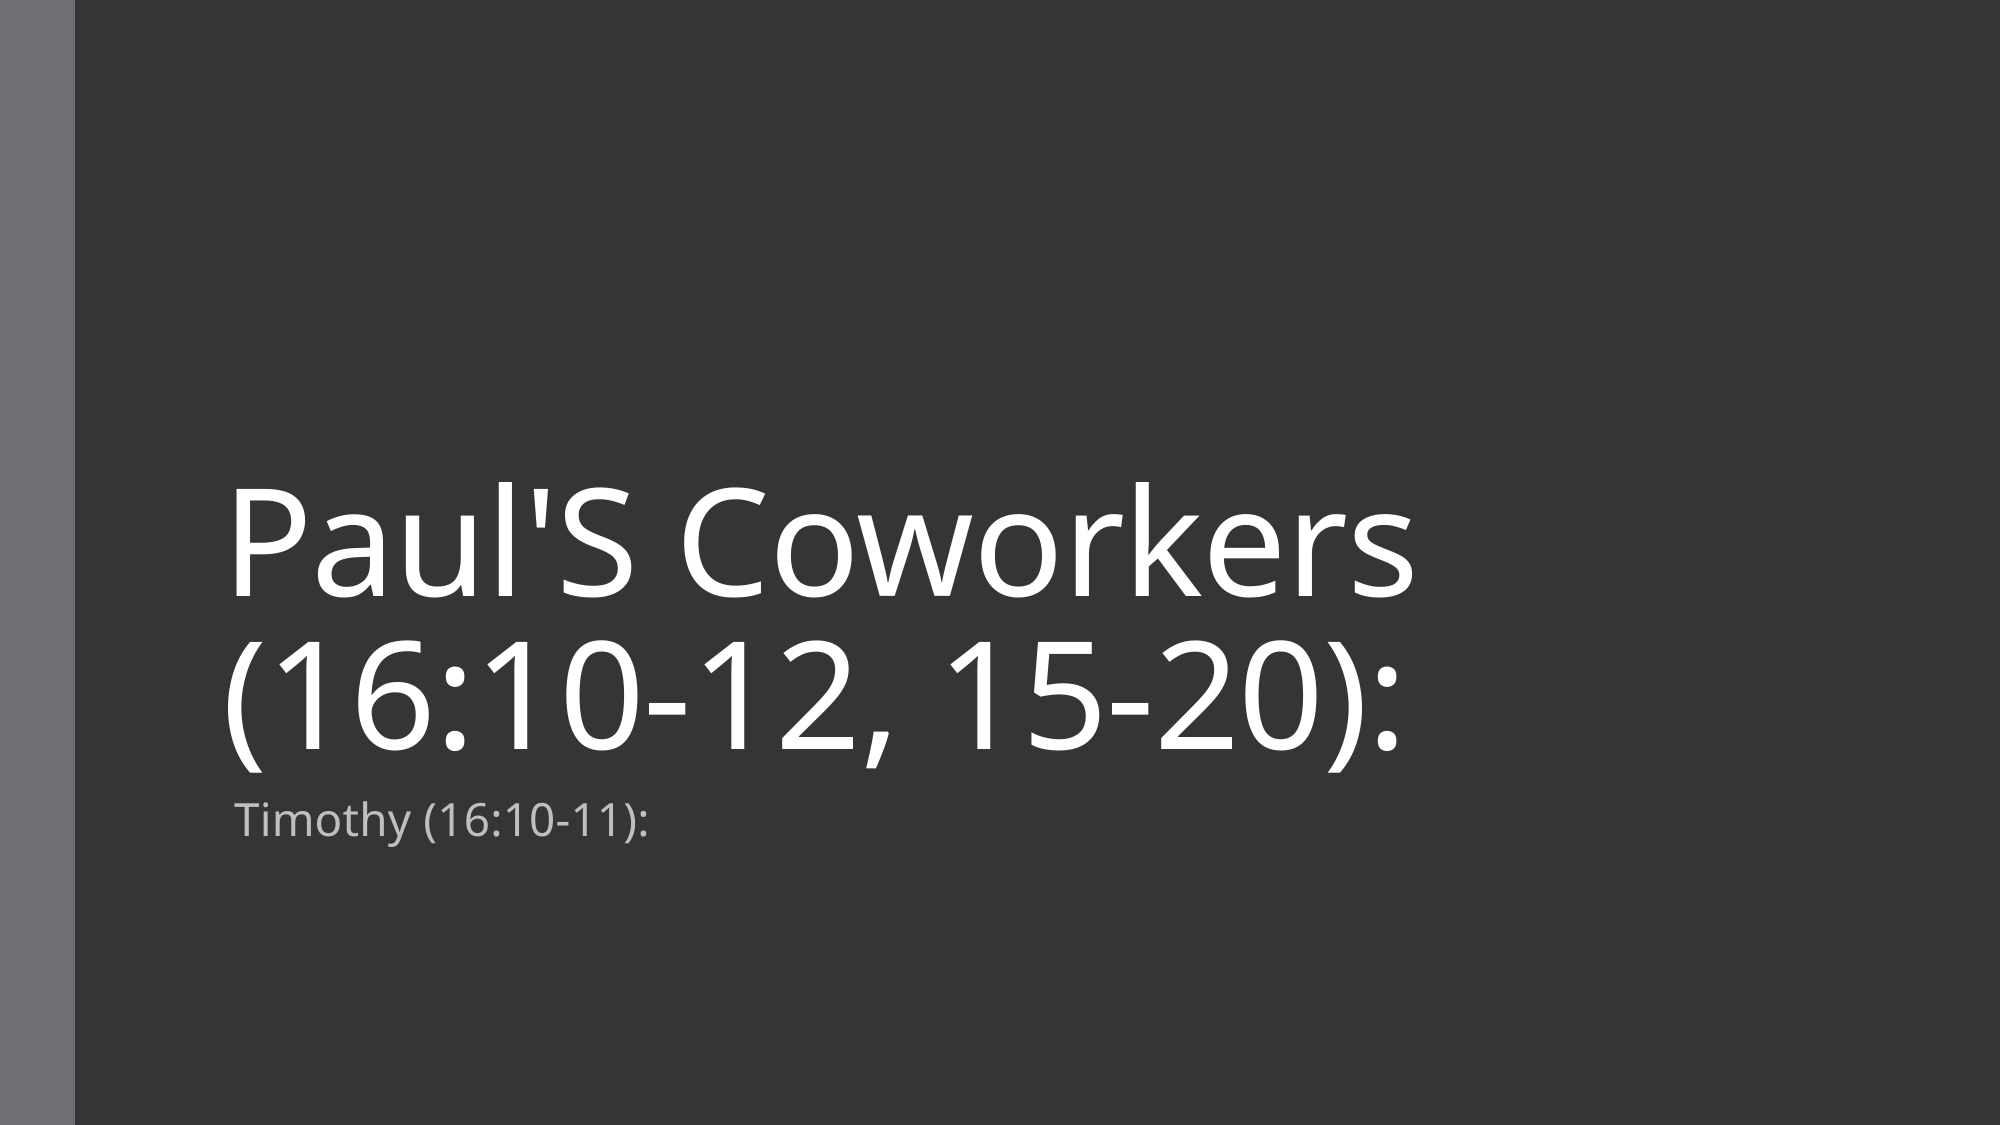

# Paul'S Coworkers (16:10-12, 15-20):
 Timothy (16:10-11):